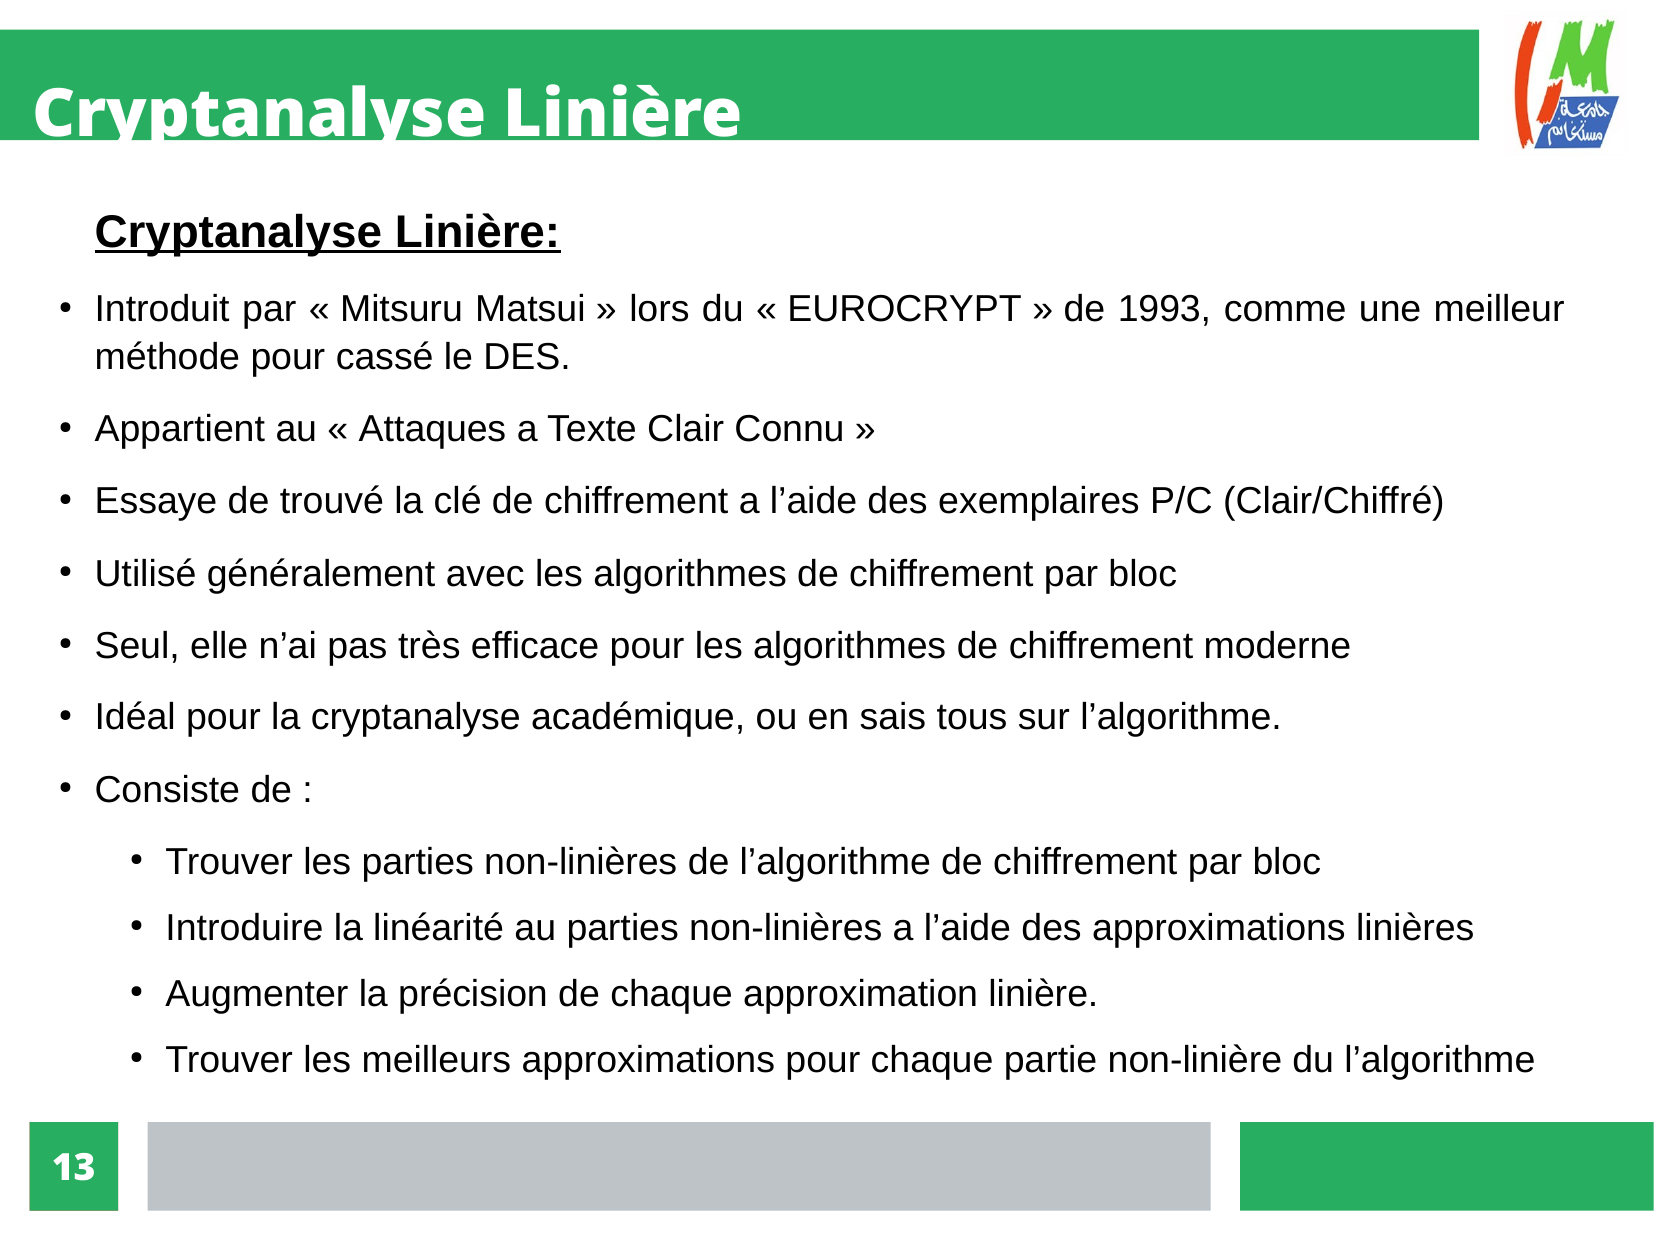

# Cryptanalyse Linière
Cryptanalyse Linière:
Introduit par « Mitsuru Matsui » lors du « EUROCRYPT » de 1993, comme une meilleur méthode pour cassé le DES.
Appartient au « Attaques a Texte Clair Connu »
Essaye de trouvé la clé de chiffrement a l’aide des exemplaires P/C (Clair/Chiffré)
Utilisé généralement avec les algorithmes de chiffrement par bloc
Seul, elle n’ai pas très efficace pour les algorithmes de chiffrement moderne
Idéal pour la cryptanalyse académique, ou en sais tous sur l’algorithme.
Consiste de :
Trouver les parties non-linières de l’algorithme de chiffrement par bloc
Introduire la linéarité au parties non-linières a l’aide des approximations linières
Augmenter la précision de chaque approximation linière.
Trouver les meilleurs approximations pour chaque partie non-linière du l’algorithme
13